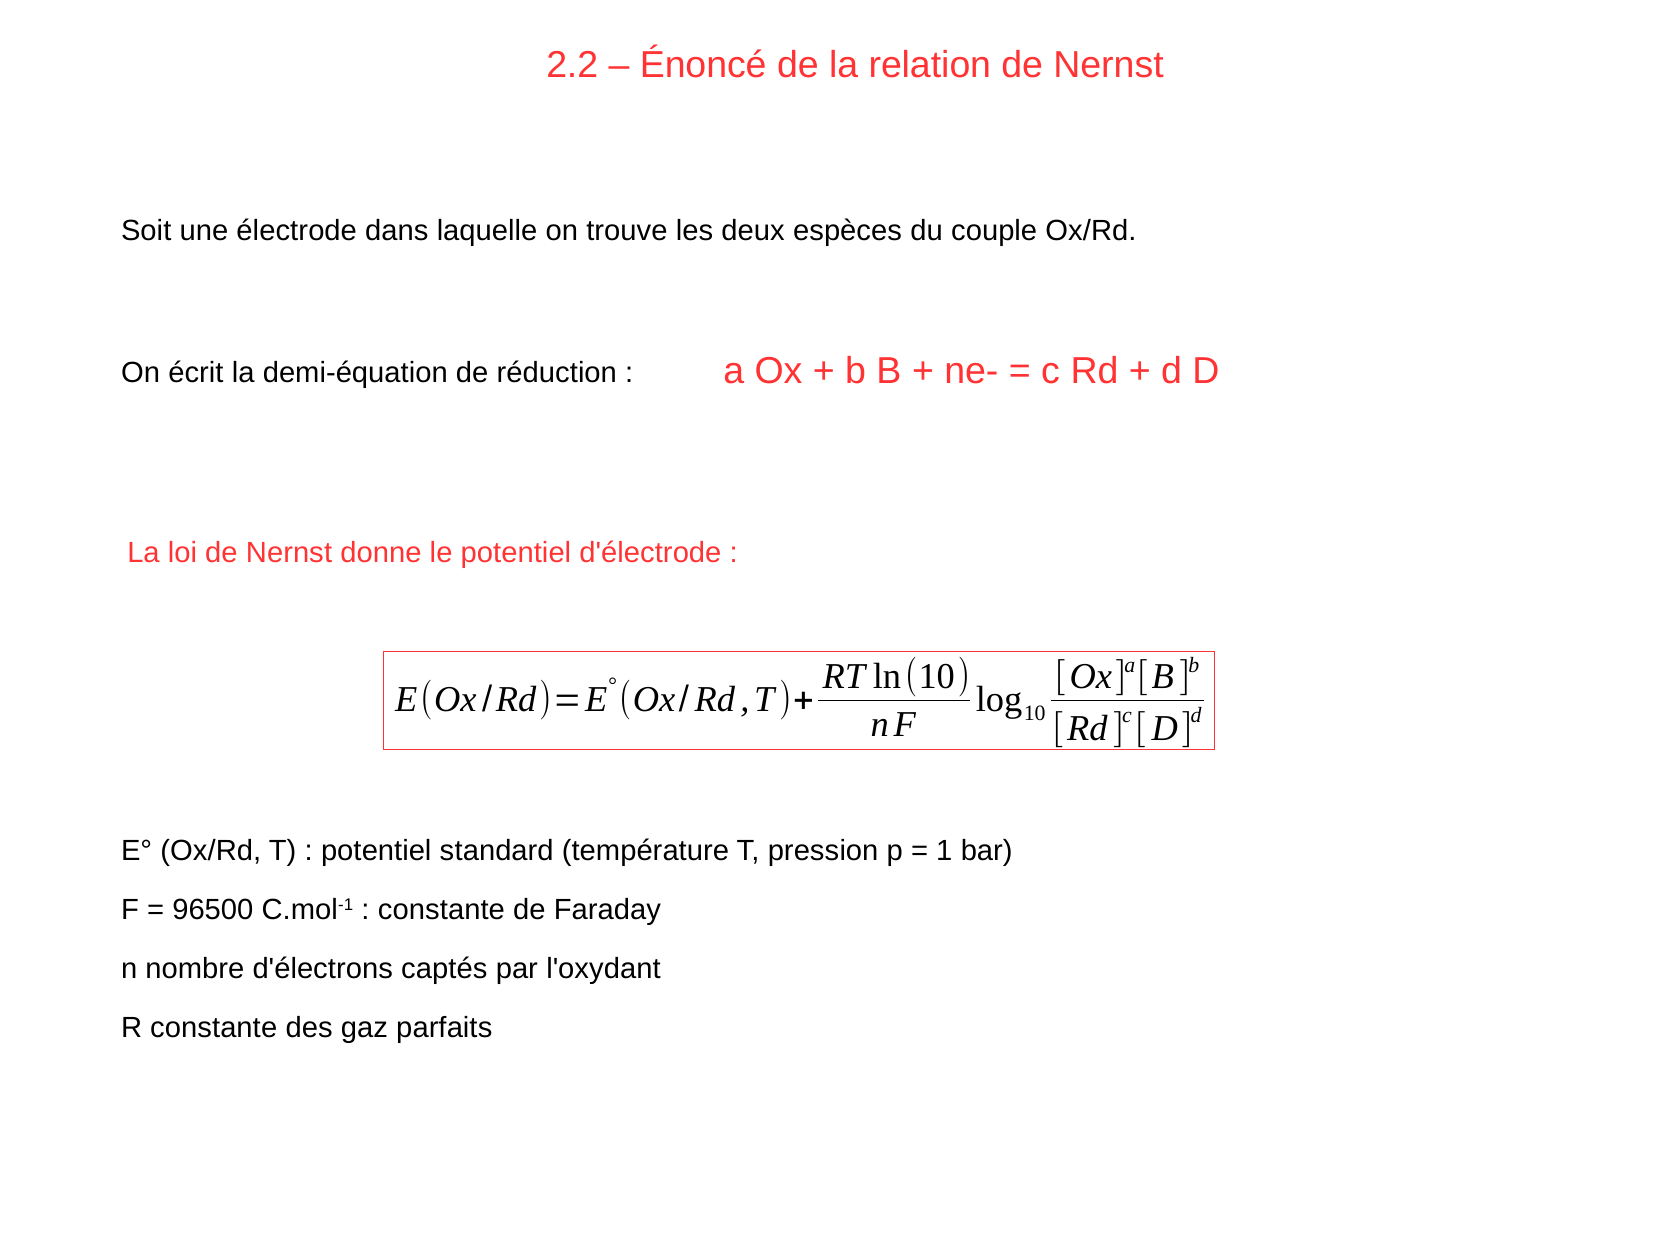

2.2 – Énoncé de la relation de Nernst
Soit une électrode dans laquelle on trouve les deux espèces du couple Ox/Rd.
a Ox + b B + ne- = c Rd + d D
On écrit la demi-équation de réduction :
La loi de Nernst donne le potentiel d'électrode :
E° (Ox/Rd, T) : potentiel standard (température T, pression p = 1 bar)
F = 96500 C.mol-1 : constante de Faraday
n nombre d'électrons captés par l'oxydant
R constante des gaz parfaits